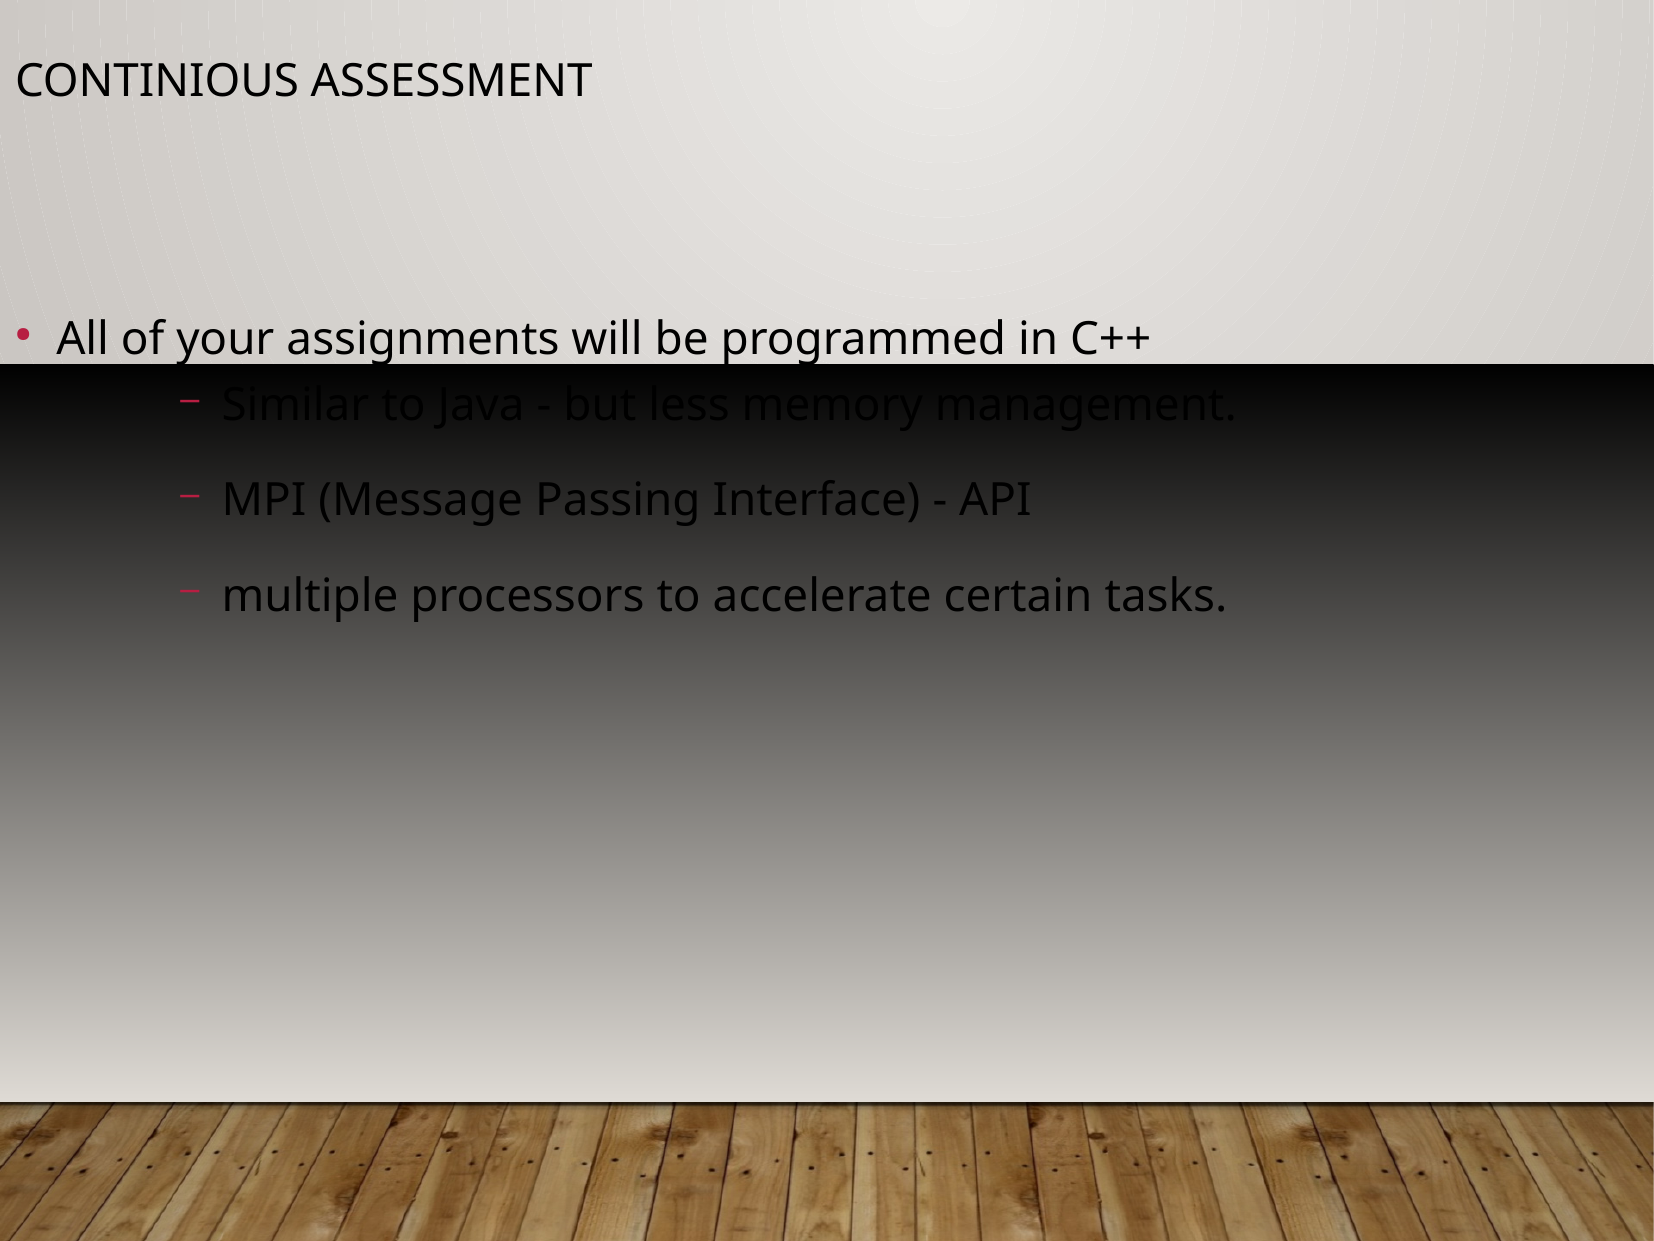

# Continious Assessment
All of your assignments will be programmed in C++
Similar to Java - but less memory management.
MPI (Message Passing Interface) - API
multiple processors to accelerate certain tasks.